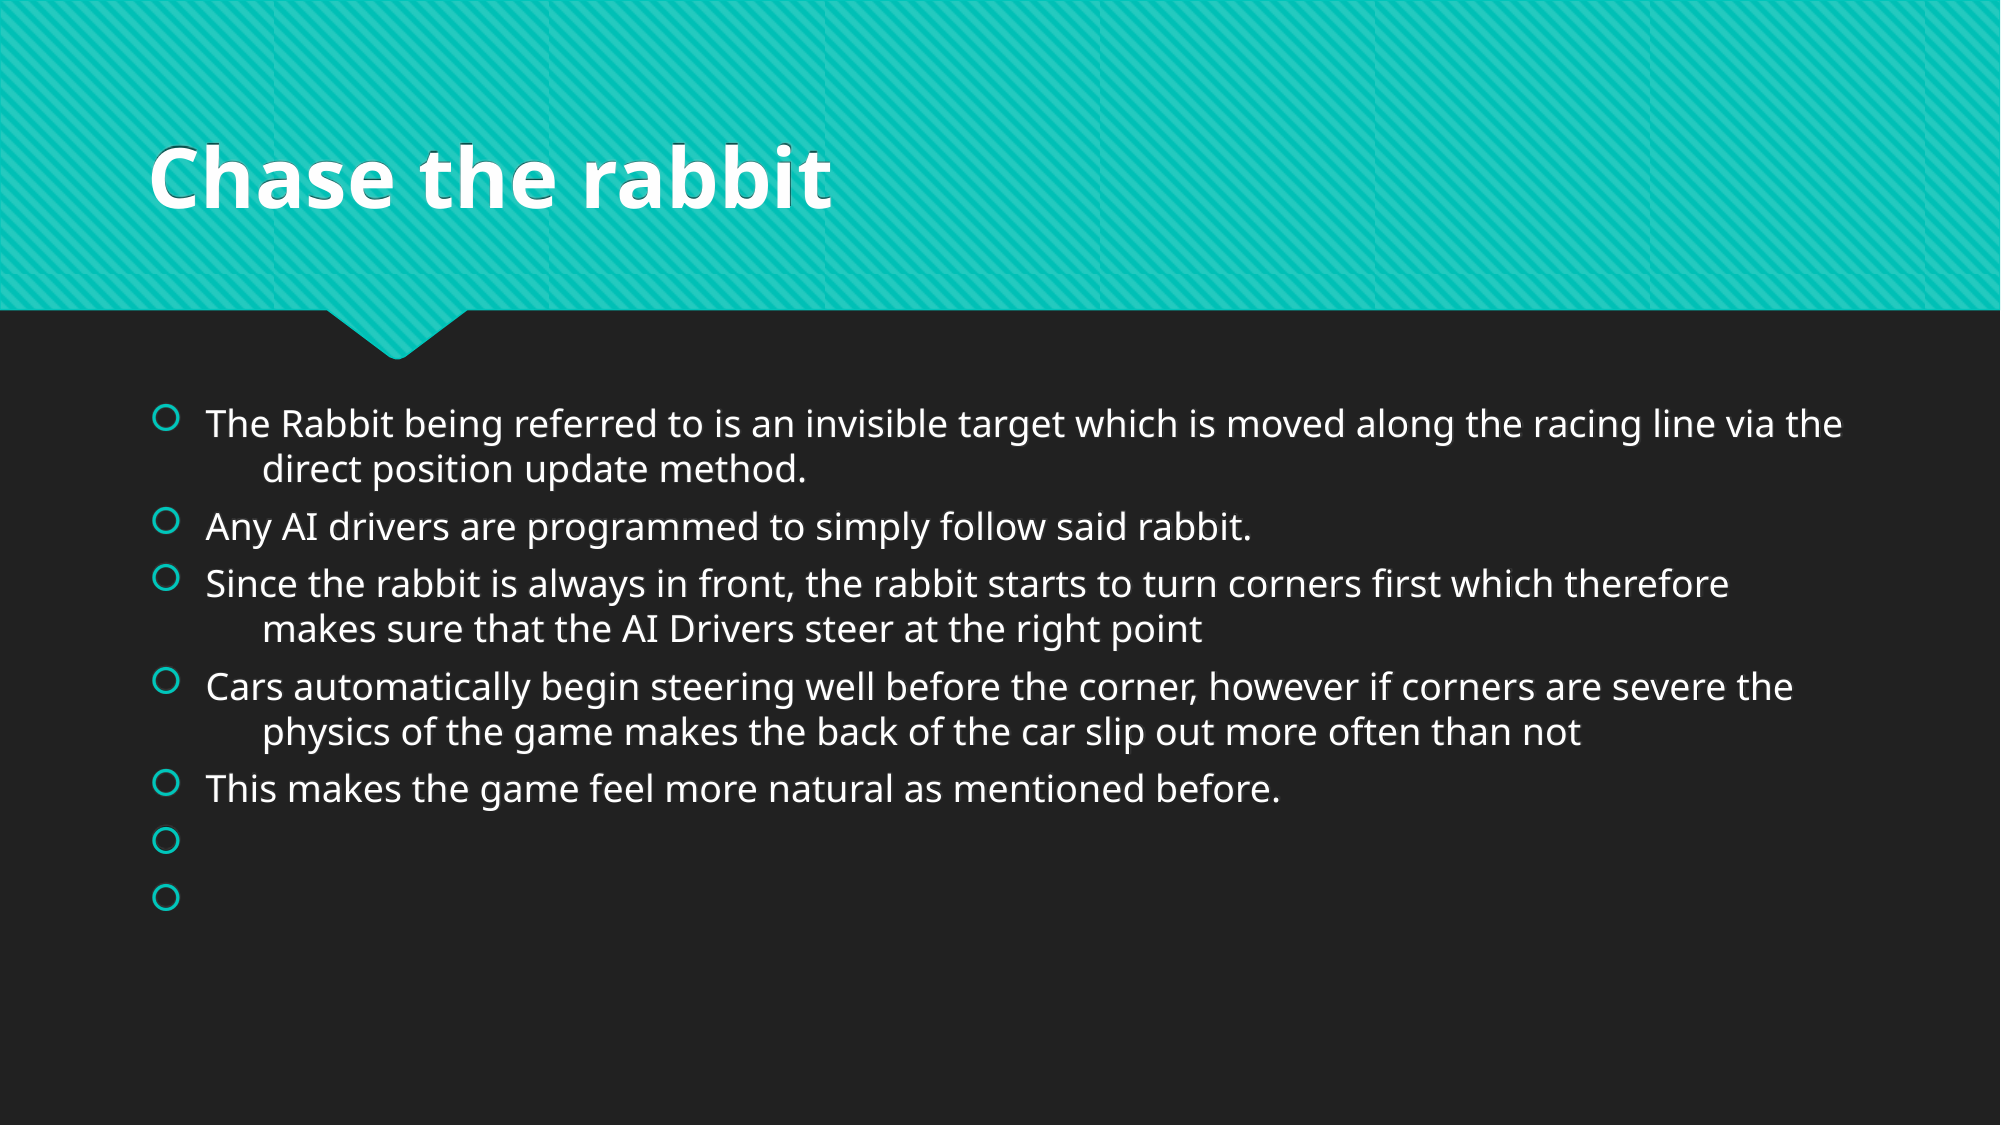

# Chase the rabbit
The Rabbit being referred to is an invisible target which is moved along the racing line via the direct position update method.
Any AI drivers are programmed to simply follow said rabbit.
Since the rabbit is always in front, the rabbit starts to turn corners first which therefore makes sure that the AI Drivers steer at the right point
Cars automatically begin steering well before the corner, however if corners are severe the physics of the game makes the back of the car slip out more often than not
This makes the game feel more natural as mentioned before.